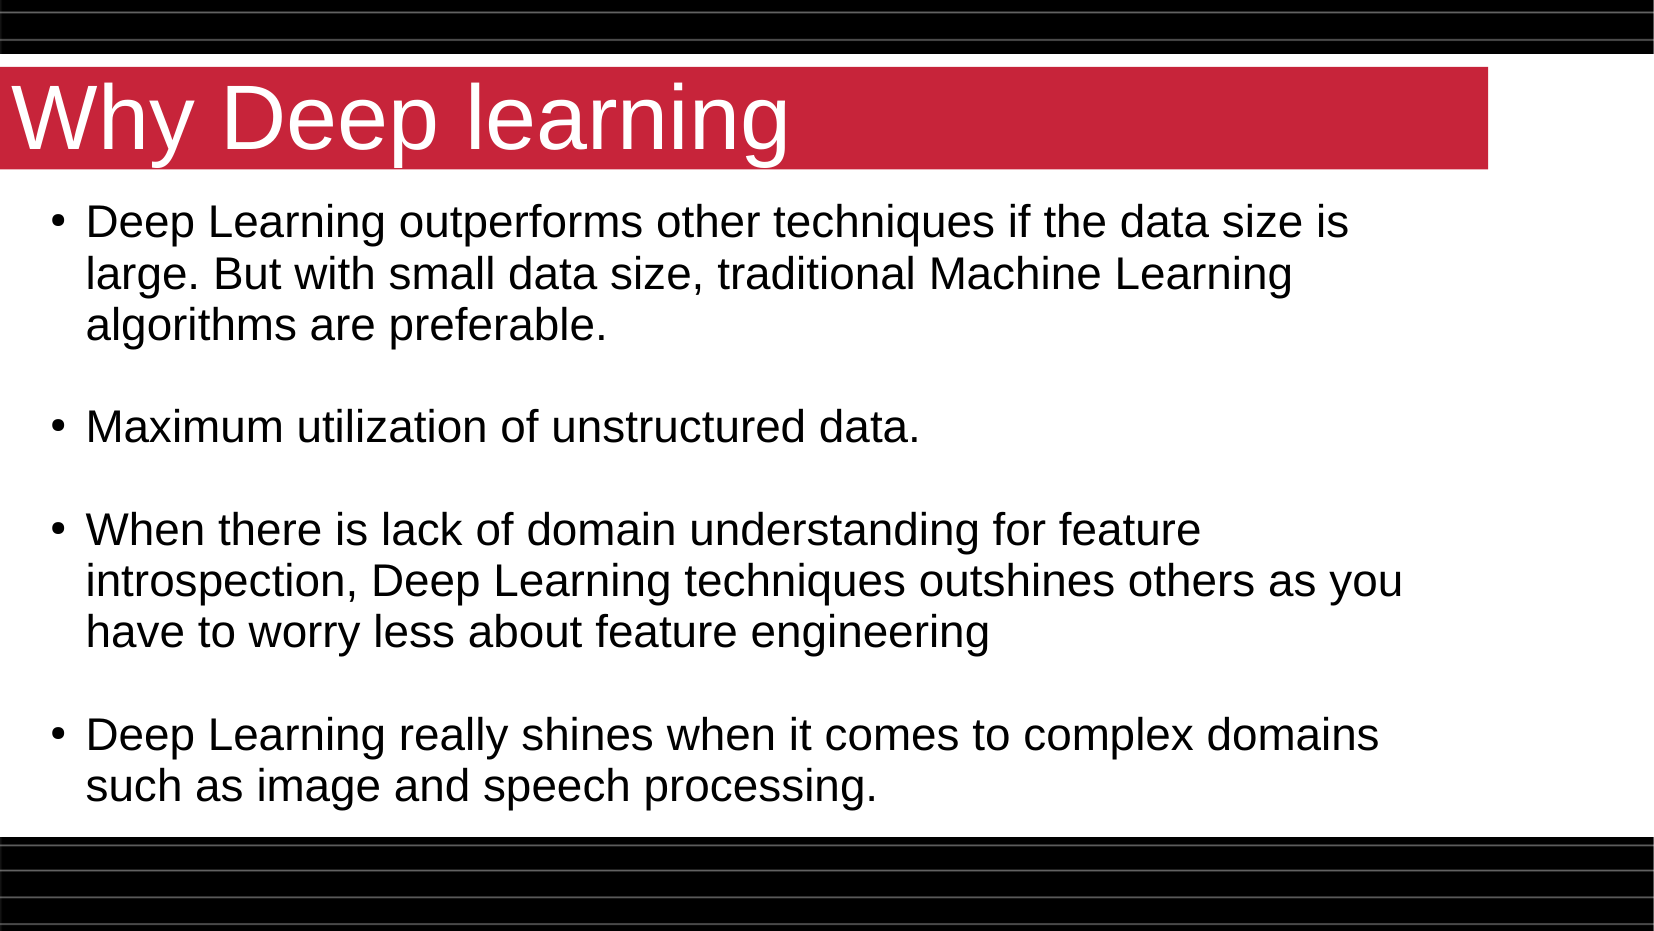

# Why Deep learning
Deep Learning outperforms other techniques if the data size is large. But with small data size, traditional Machine Learning algorithms are preferable.
Maximum utilization of unstructured data.
When there is lack of domain understanding for feature introspection, Deep Learning techniques outshines others as you have to worry less about feature engineering
Deep Learning really shines when it comes to complex domains such as image and speech processing.